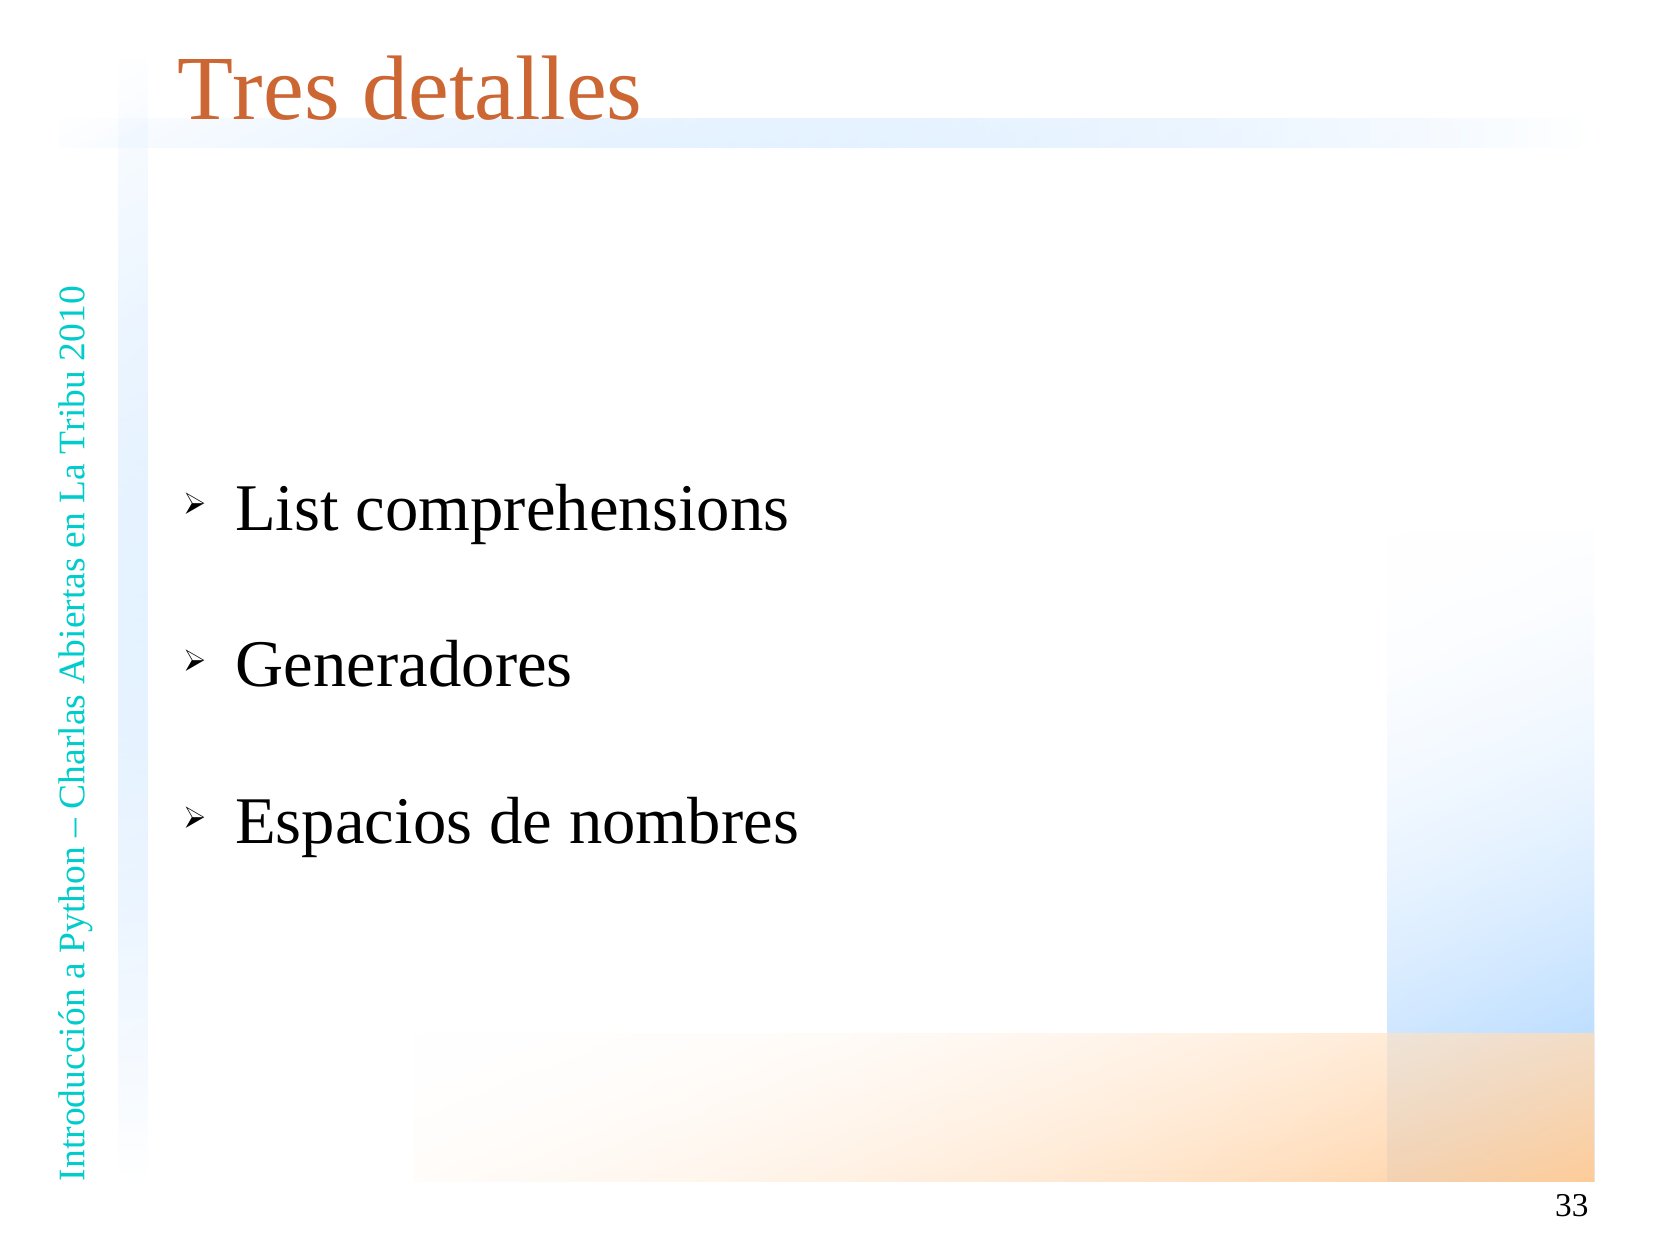

# Tres detalles
 List comprehensions
 Generadores
 Espacios de nombres